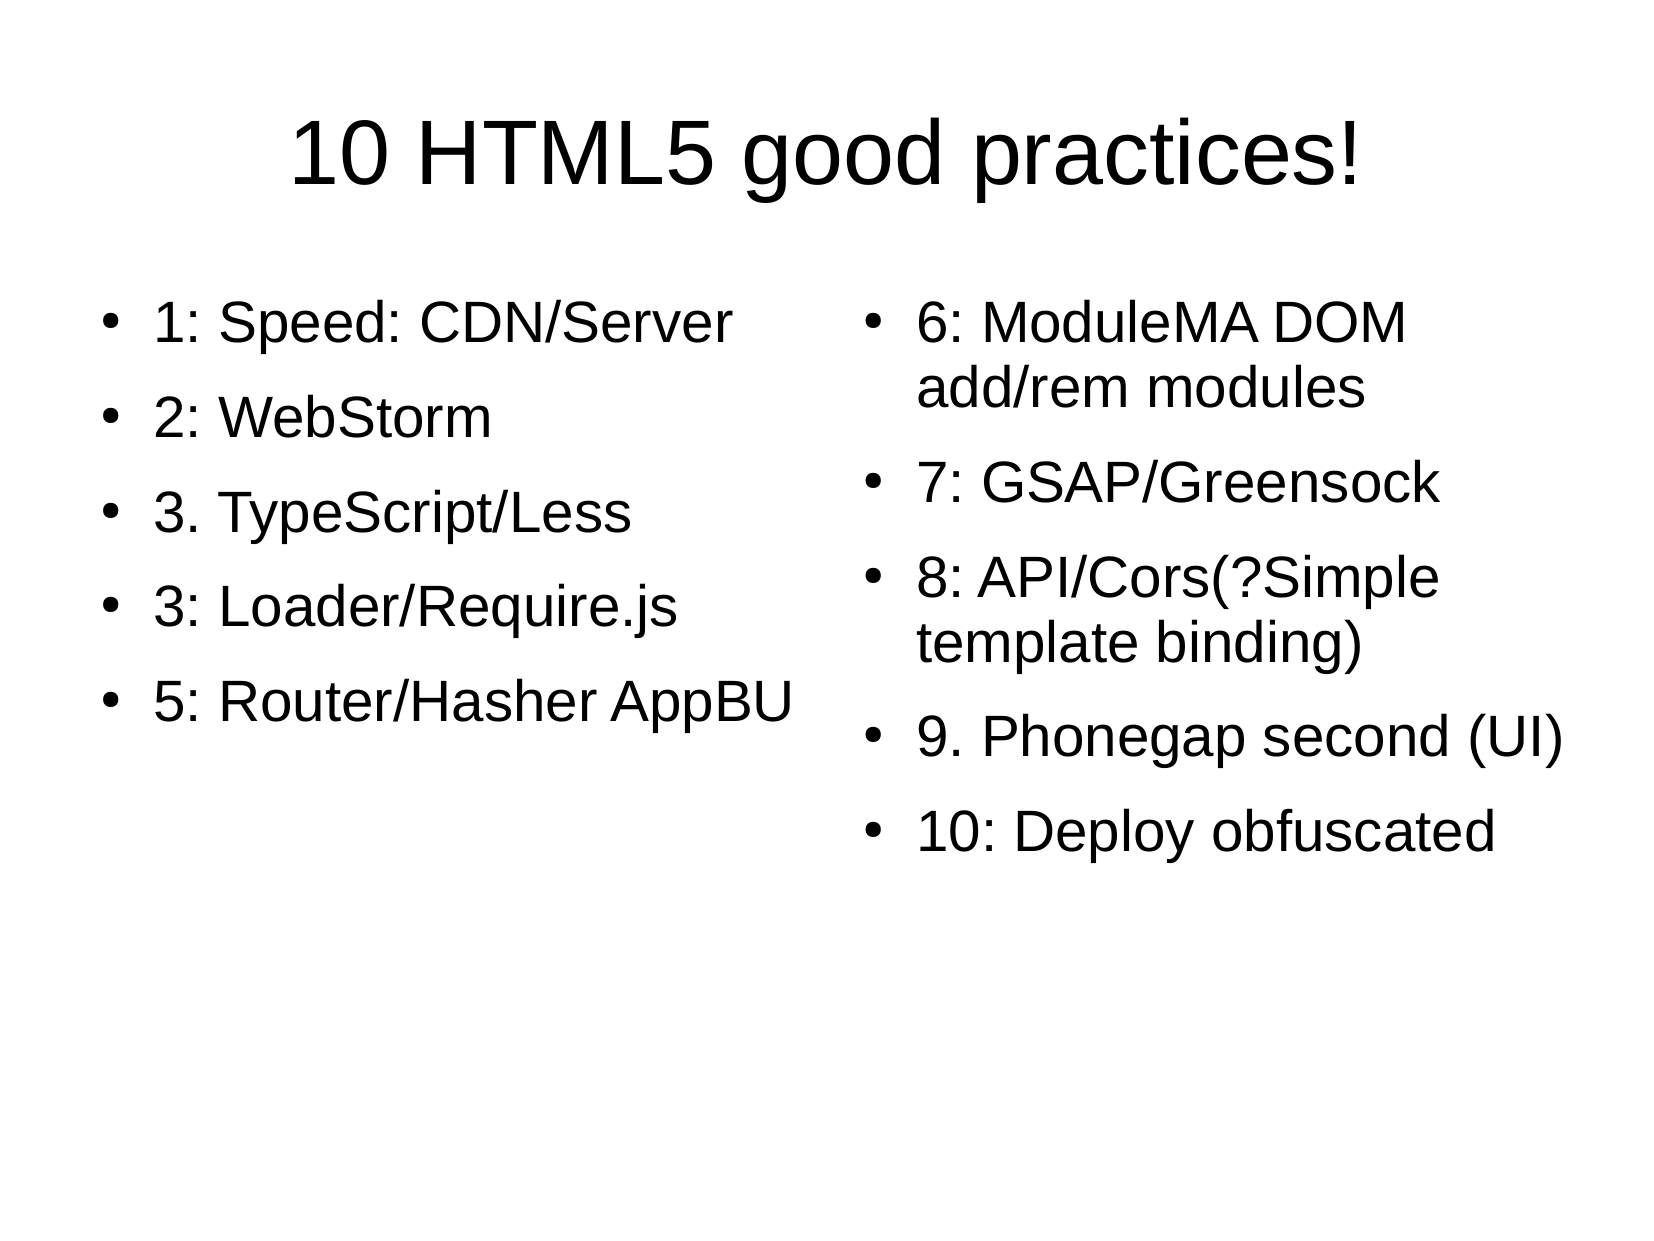

# 10 HTML5 good practices!
1: Speed: CDN/Server
2: WebStorm
3. TypeScript/Less
3: Loader/Require.js
5: Router/Hasher AppBU
6: ModuleMA DOM add/rem modules
7: GSAP/Greensock
8: API/Cors(?Simple template binding)
9. Phonegap second (UI)
10: Deploy obfuscated